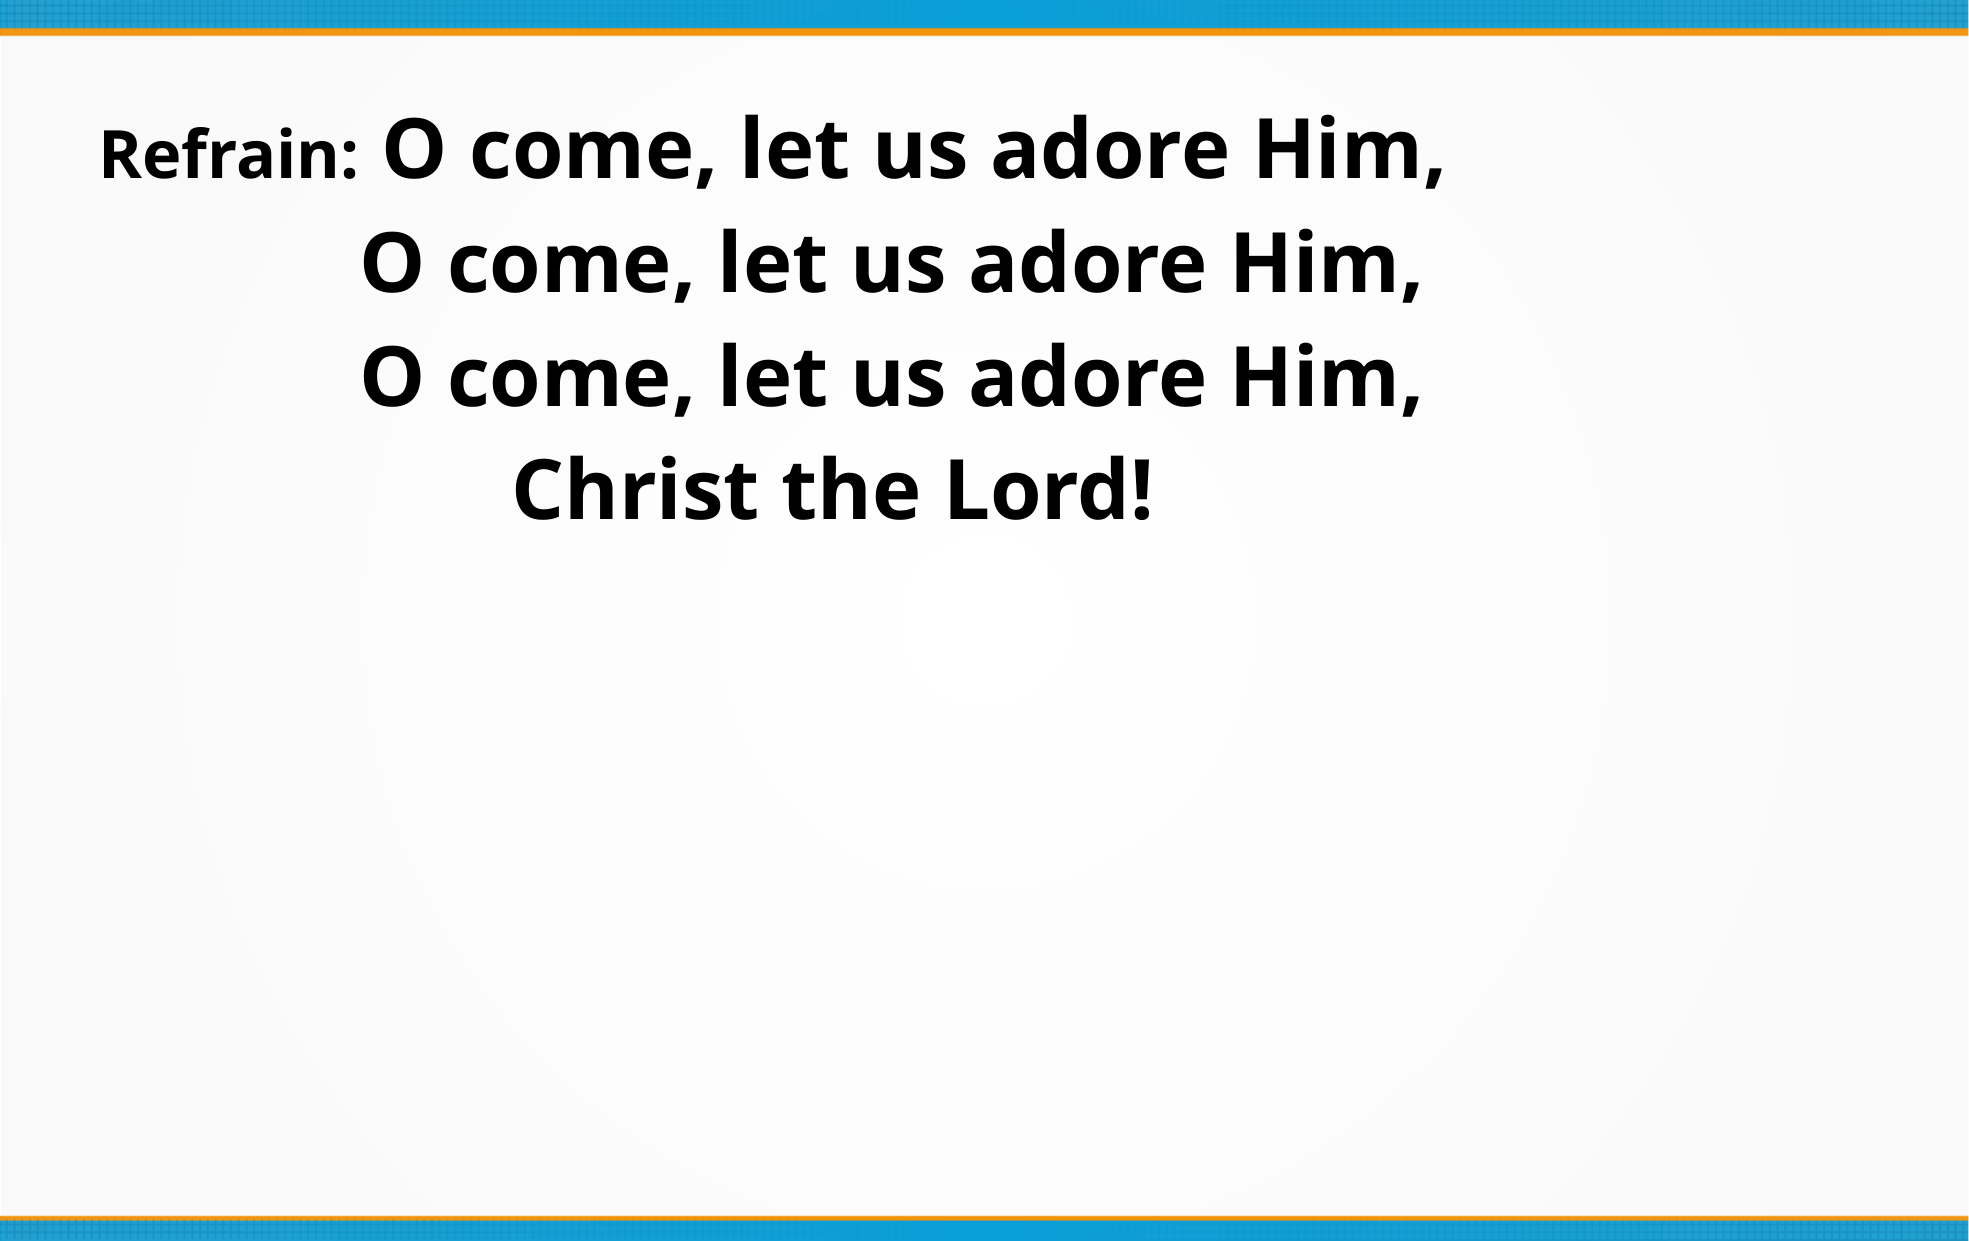

# Refrain: O come, let us adore Him, O come, let us adore Him, O come, let us adore Him,
 Christ the Lord!